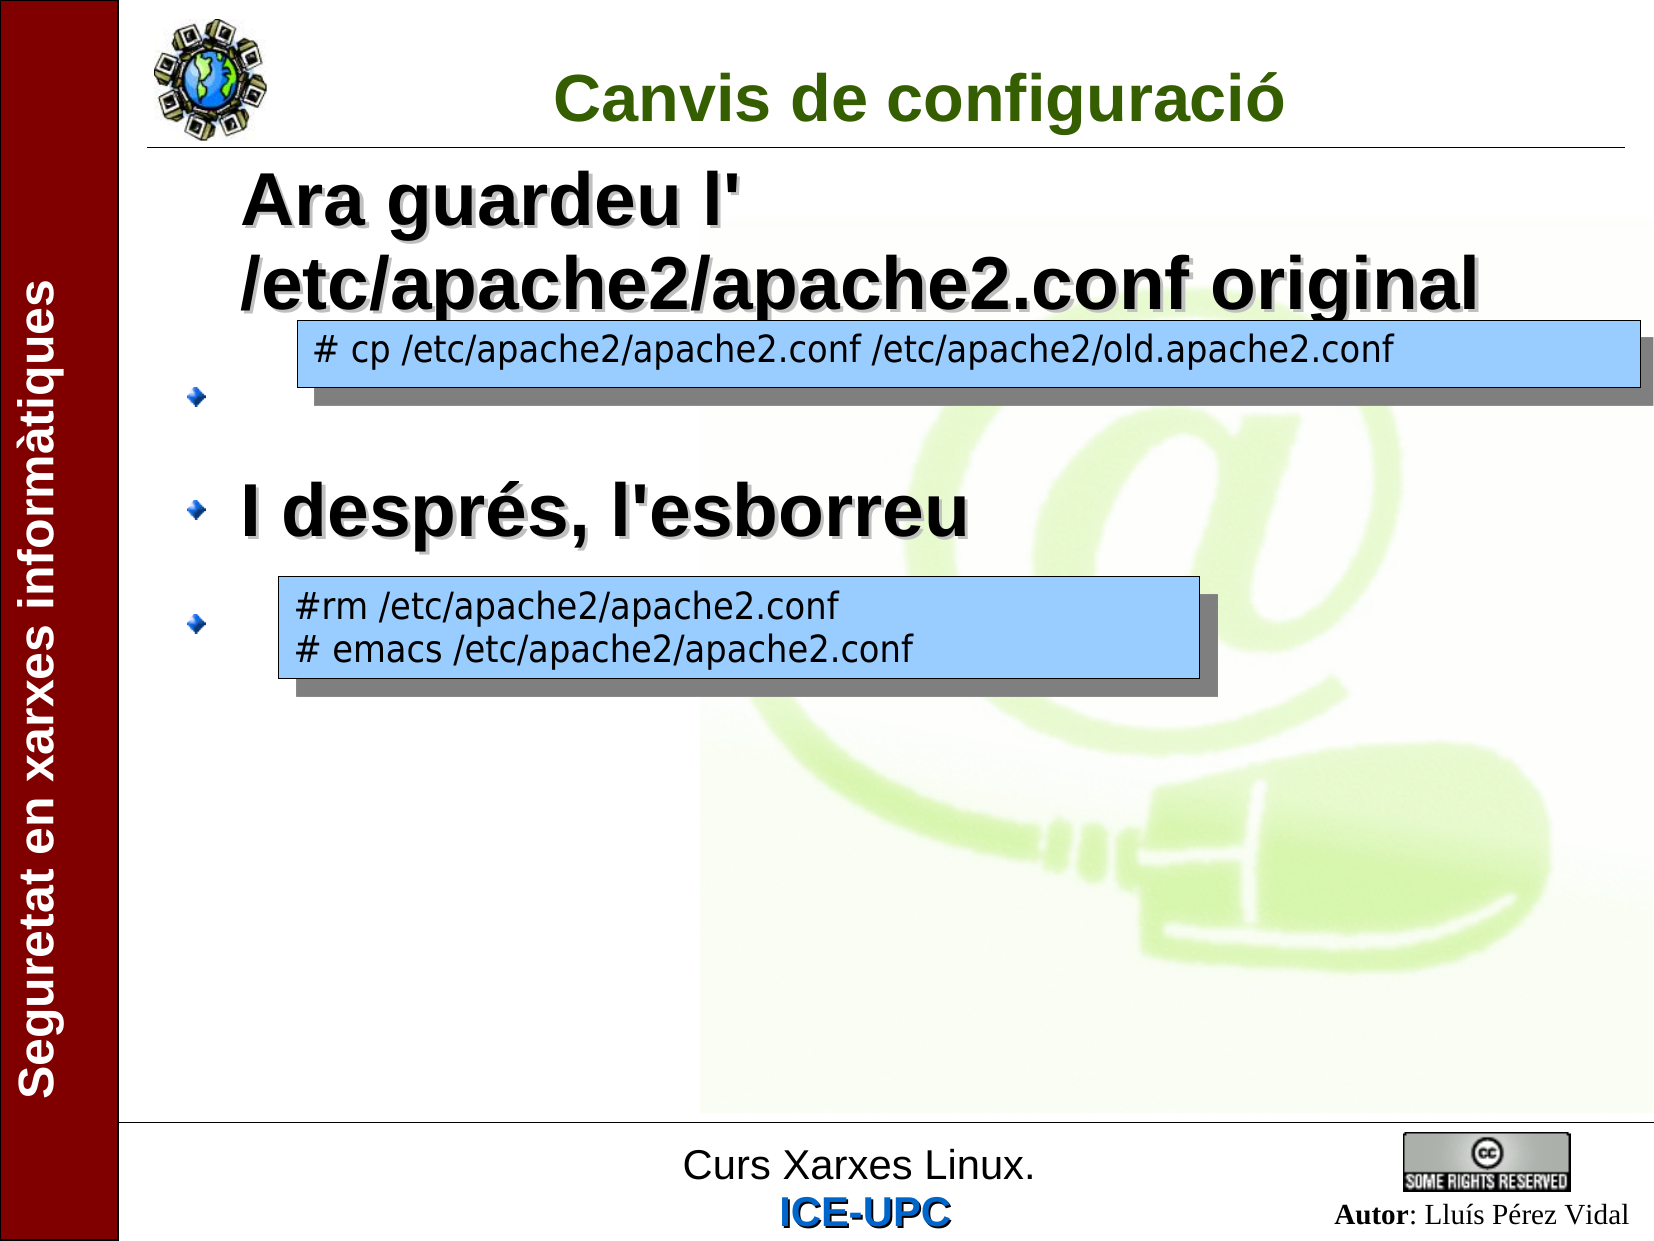

# Canvis de configuració
Ara guardeu l' /etc/apache2/apache2.conf original
I després, l'esborreu
# cp /etc/apache2/apache2.conf /etc/apache2/old.apache2.conf
#rm /etc/apache2/apache2.conf
# emacs /etc/apache2/apache2.conf